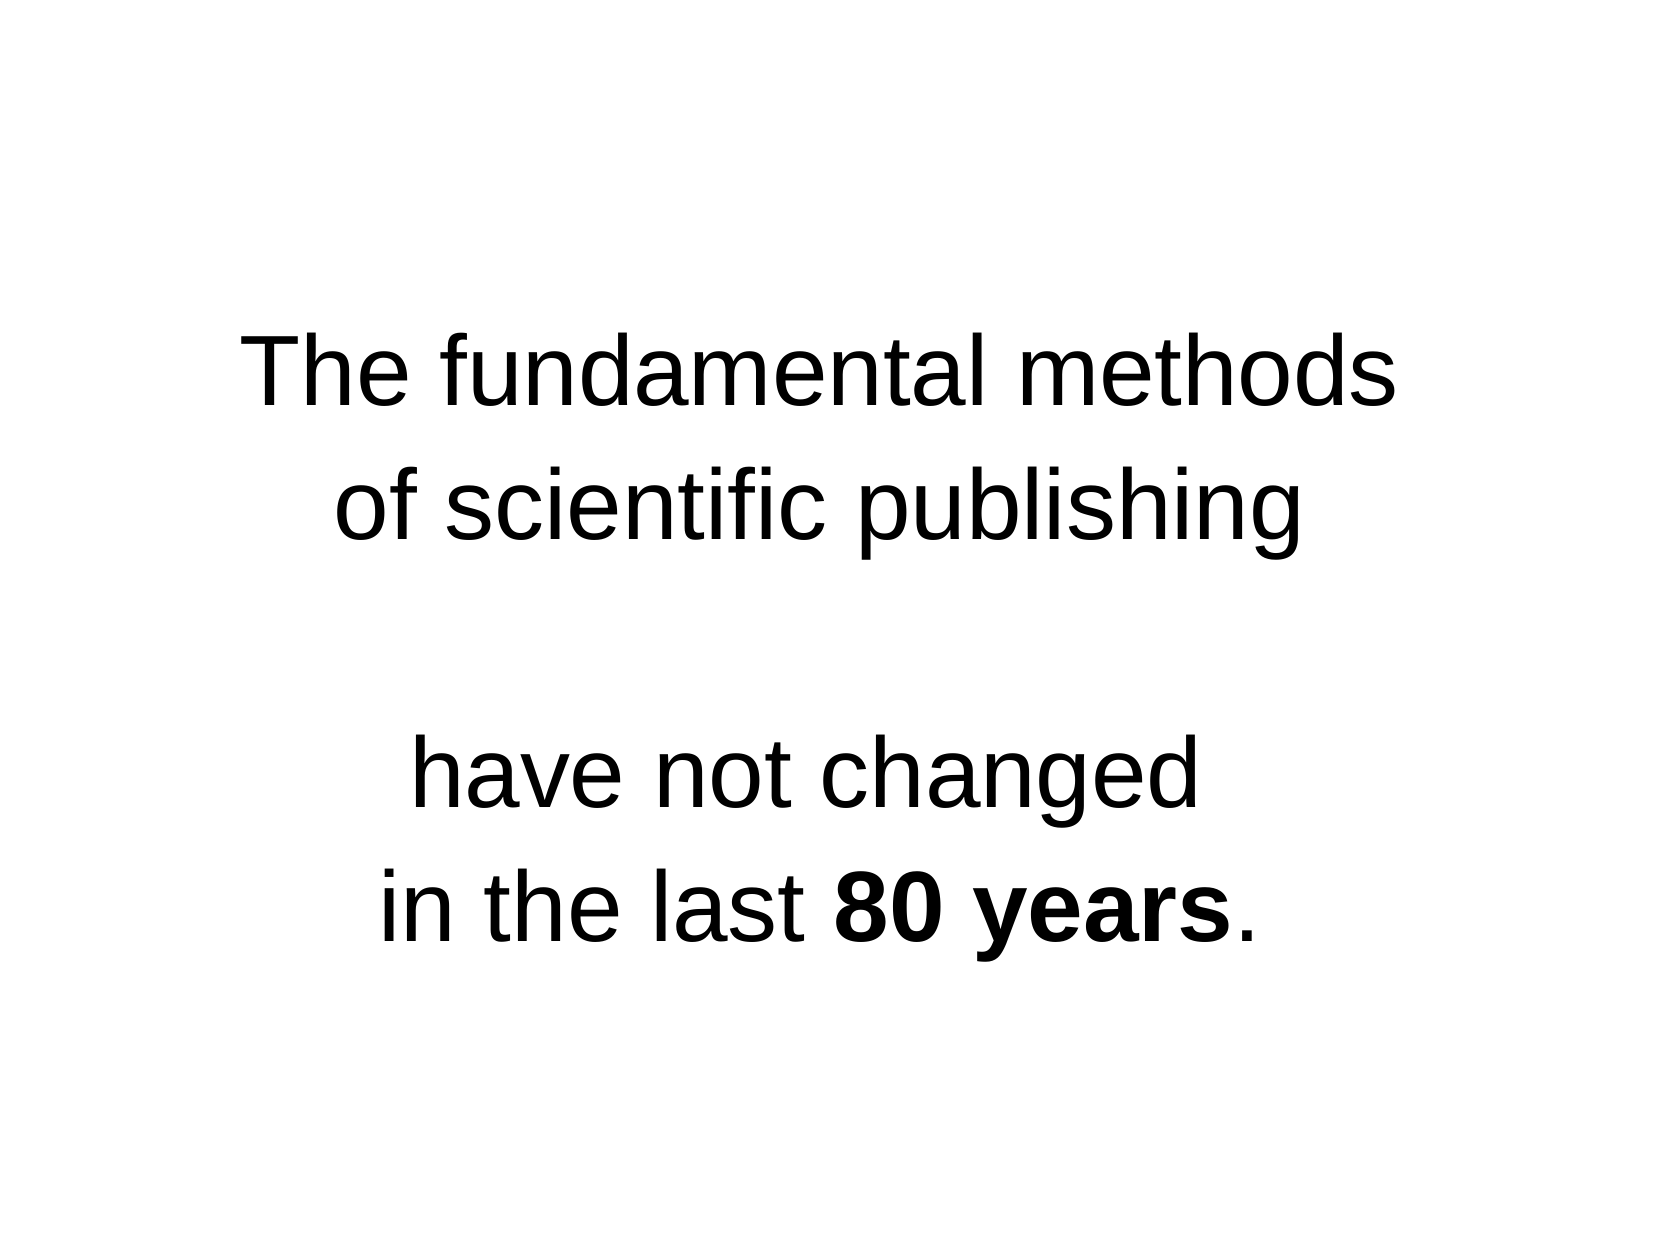

The fundamental methods
of scientific publishing
have not changed
in the last 80 years.